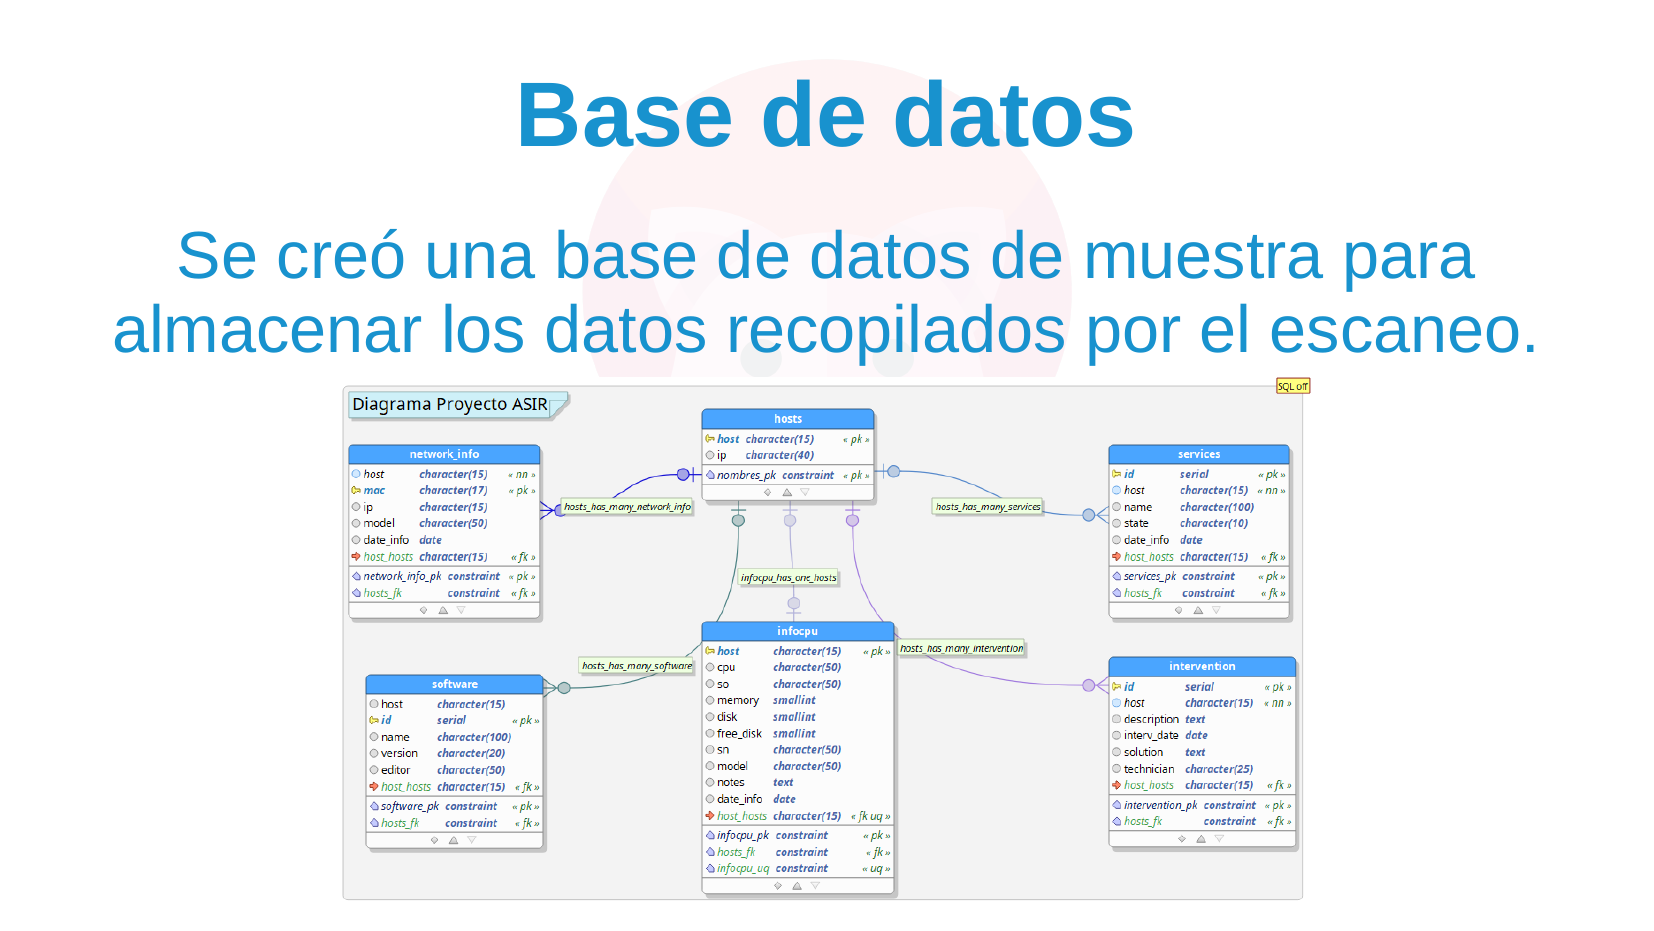

# Base de datos
Se creó una base de datos de muestra para almacenar los datos recopilados por el escaneo.